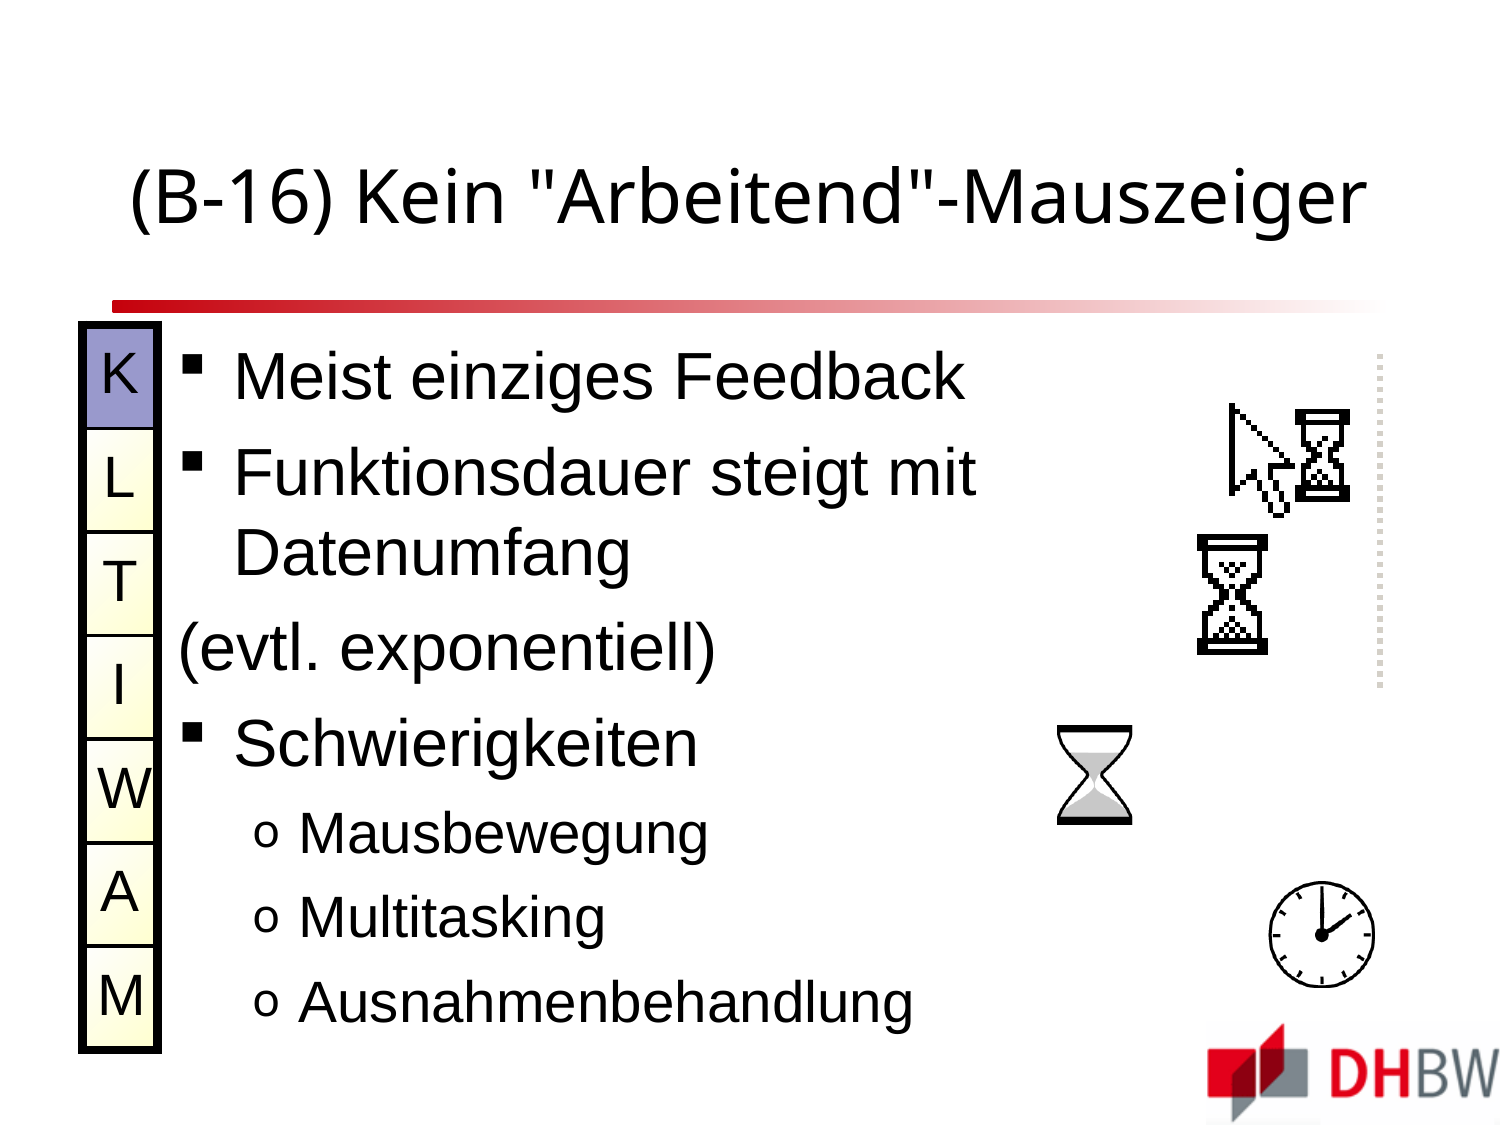

# (B-16) Kein "Arbeitend"-Mauszeiger
| K |
| --- |
| L |
| T |
| I |
| W |
| A |
| M |
Meist einziges Feedback
Funktionsdauer steigt mit Datenumfang
(evtl. exponentiell)
Schwierigkeiten
Mausbewegung
Multitasking
Ausnahmenbehandlung